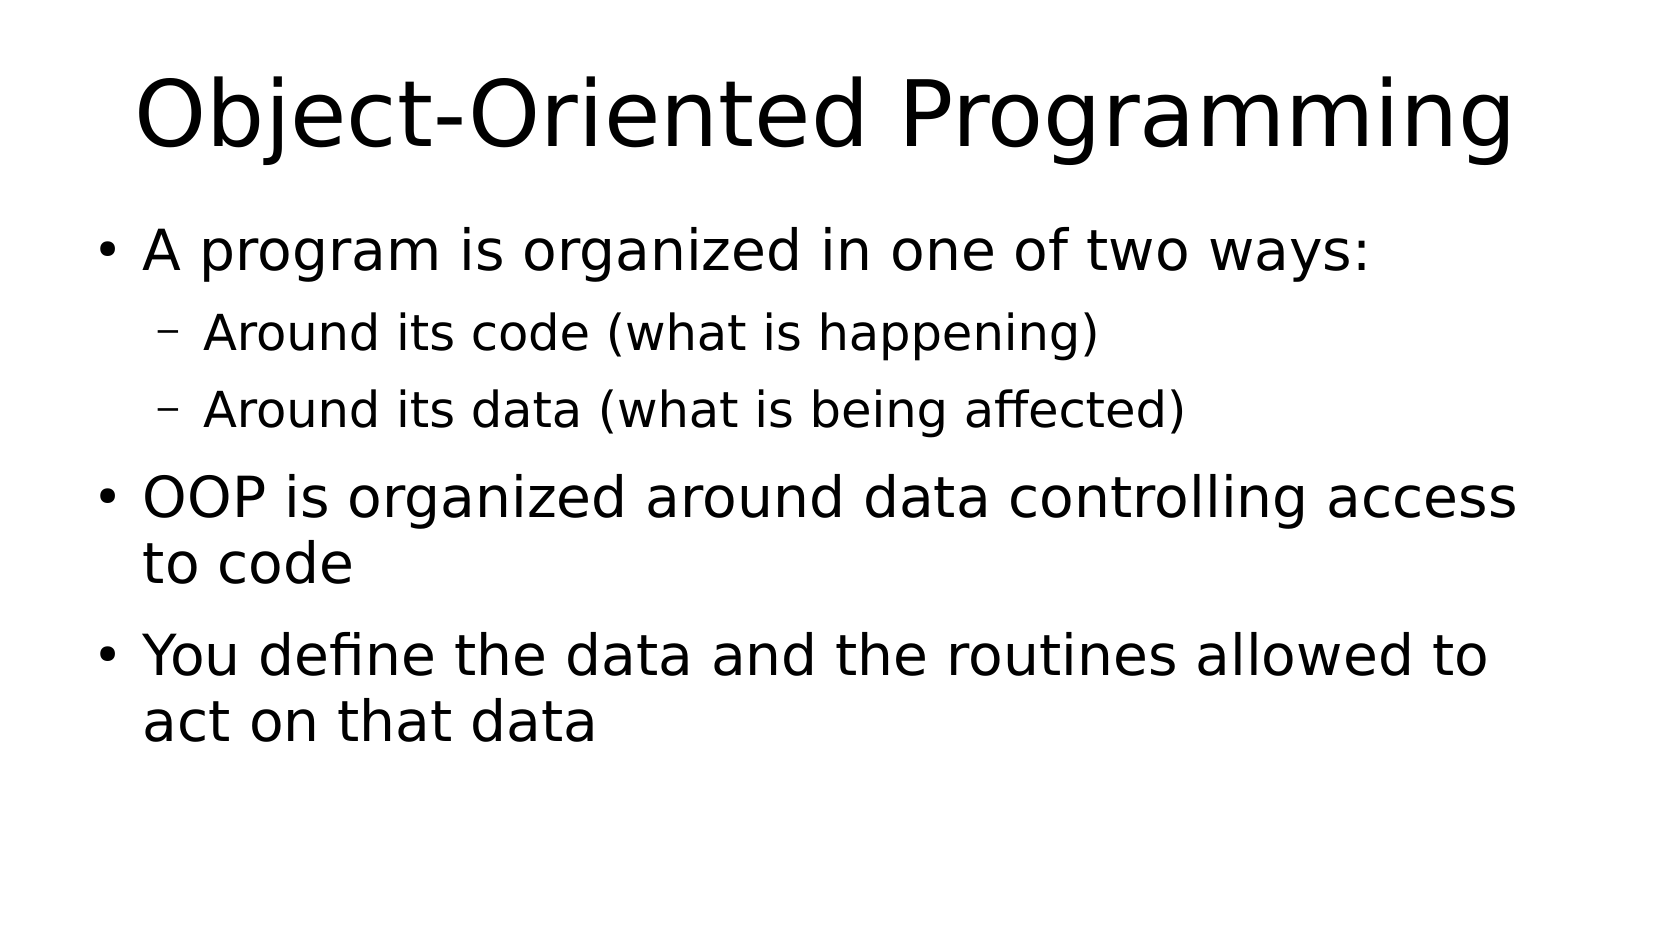

# Object-Oriented Programming
A program is organized in one of two ways:
Around its code (what is happening)
Around its data (what is being affected)
OOP is organized around data controlling access to code
You define the data and the routines allowed to act on that data